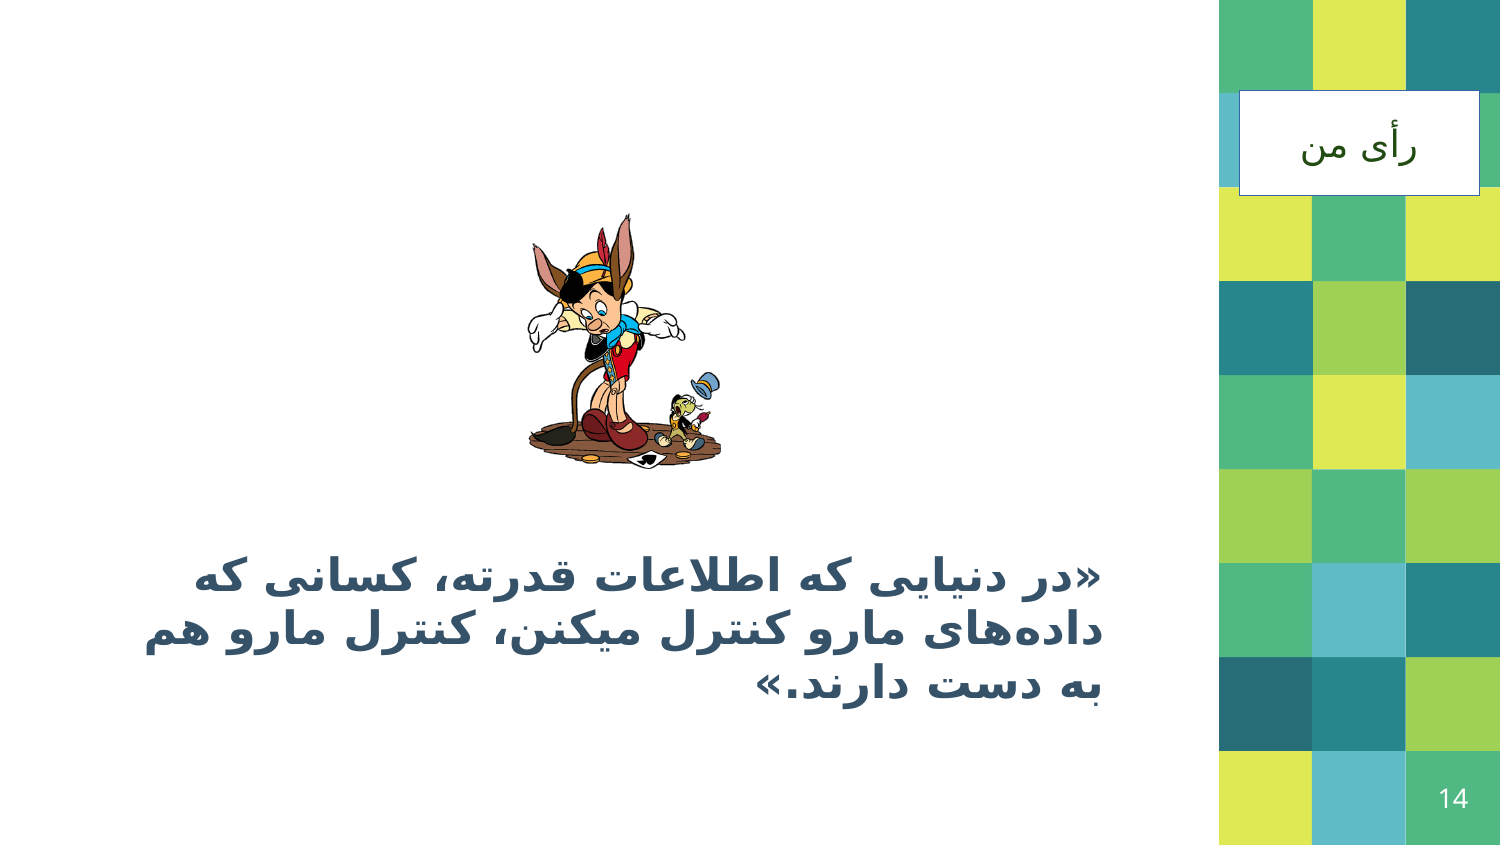

رأی من
«در دنیایی که اطلاعات قدرته، کسانی که داده‌های مارو کنترل میکنن، کنترل مارو هم به دست دارند.»
14